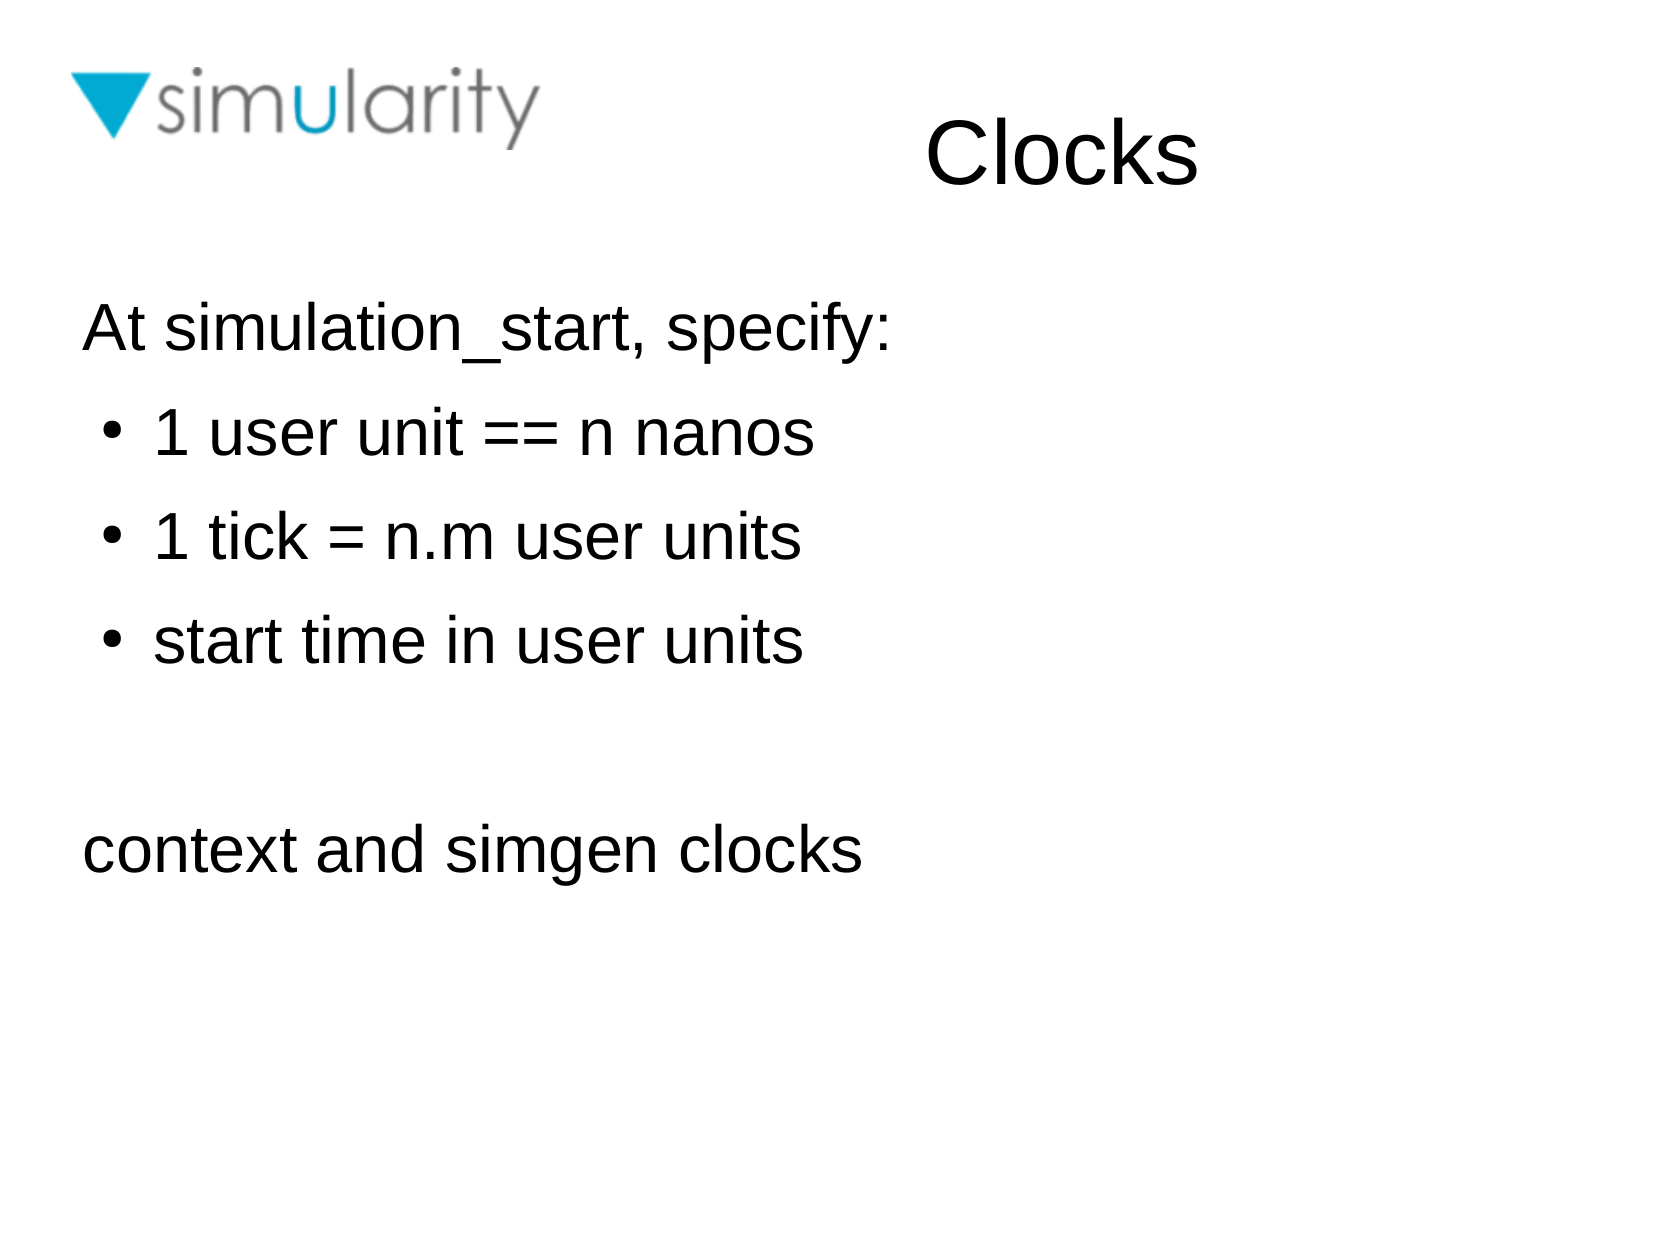

# Clocks
At simulation_start, specify:
1 user unit == n nanos
1 tick = n.m user units
start time in user units
context and simgen clocks